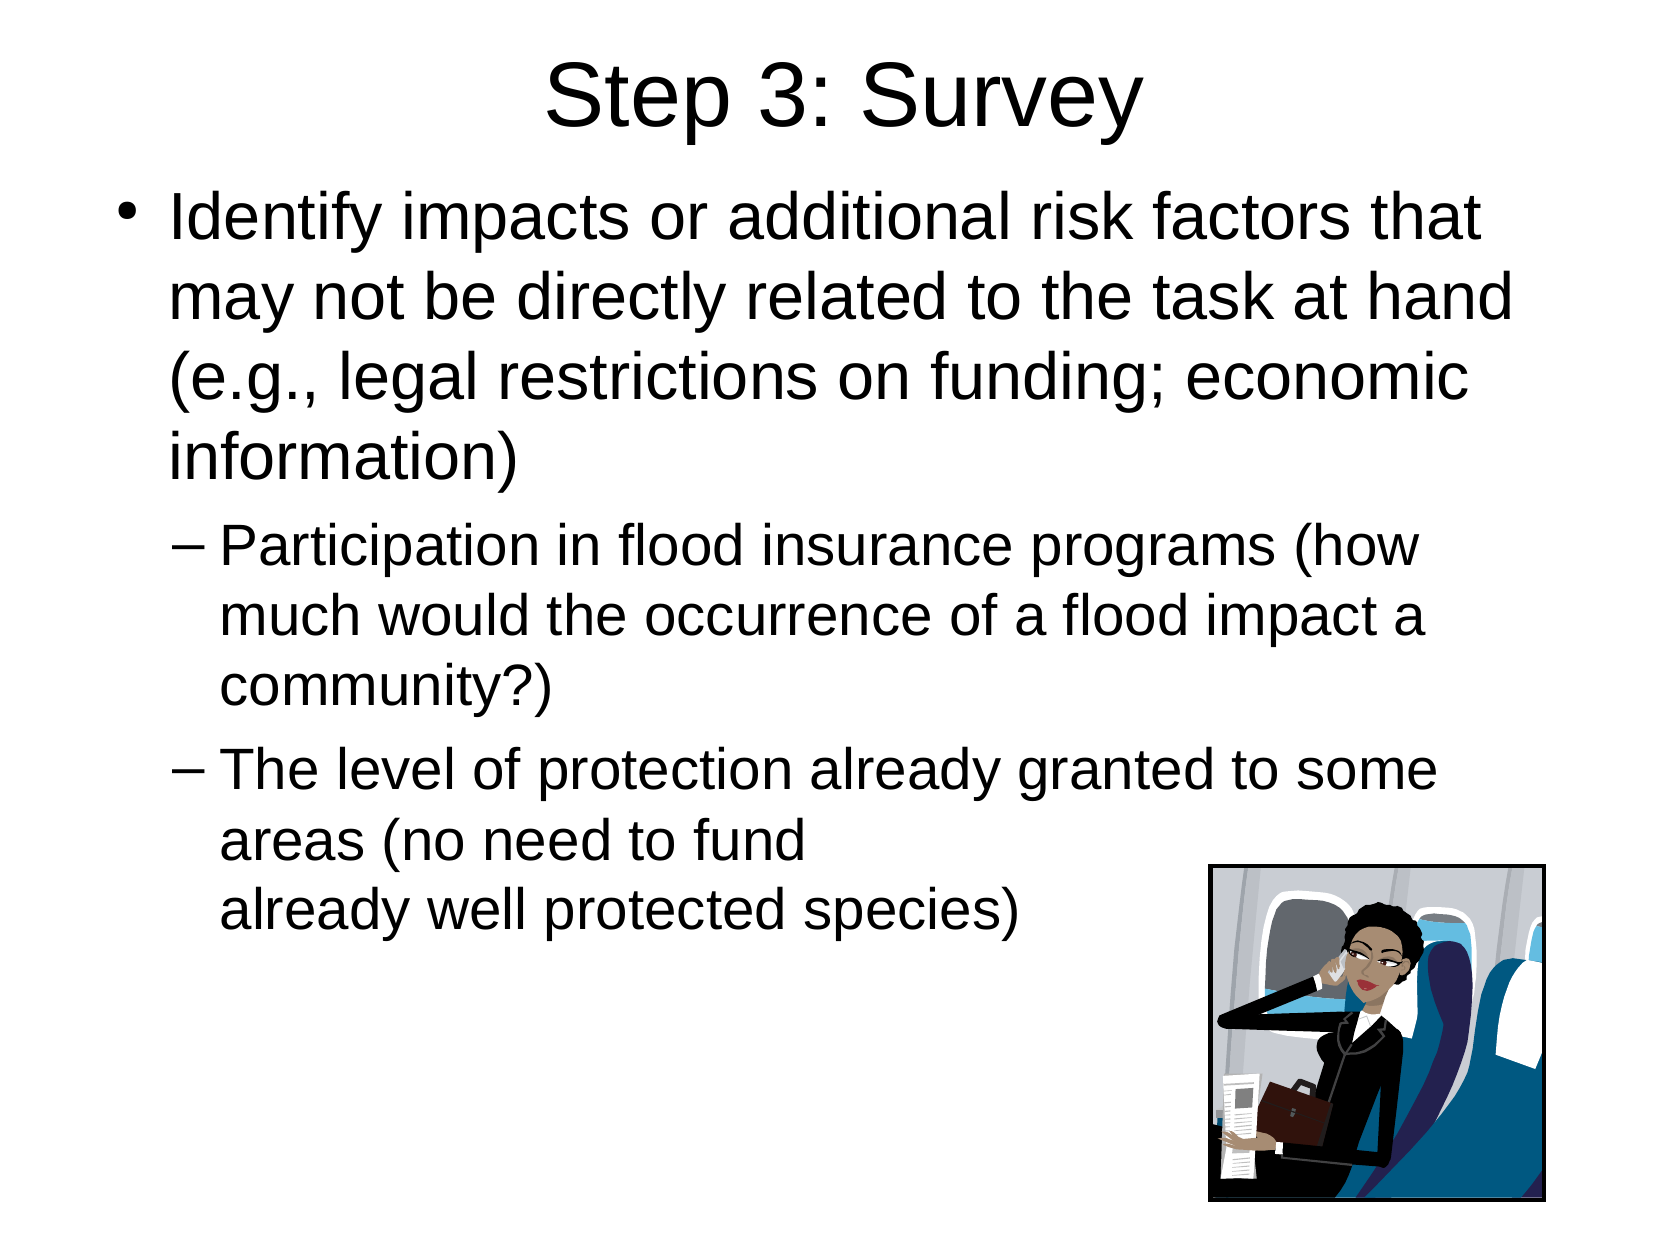

# Step 3: Survey
Identify impacts or additional risk factors that may not be directly related to the task at hand (e.g., legal restrictions on funding; economic information)
Participation in flood insurance programs (how much would the occurrence of a flood impact a community?)
The level of protection already granted to some areas (no need to fund
already well protected species)